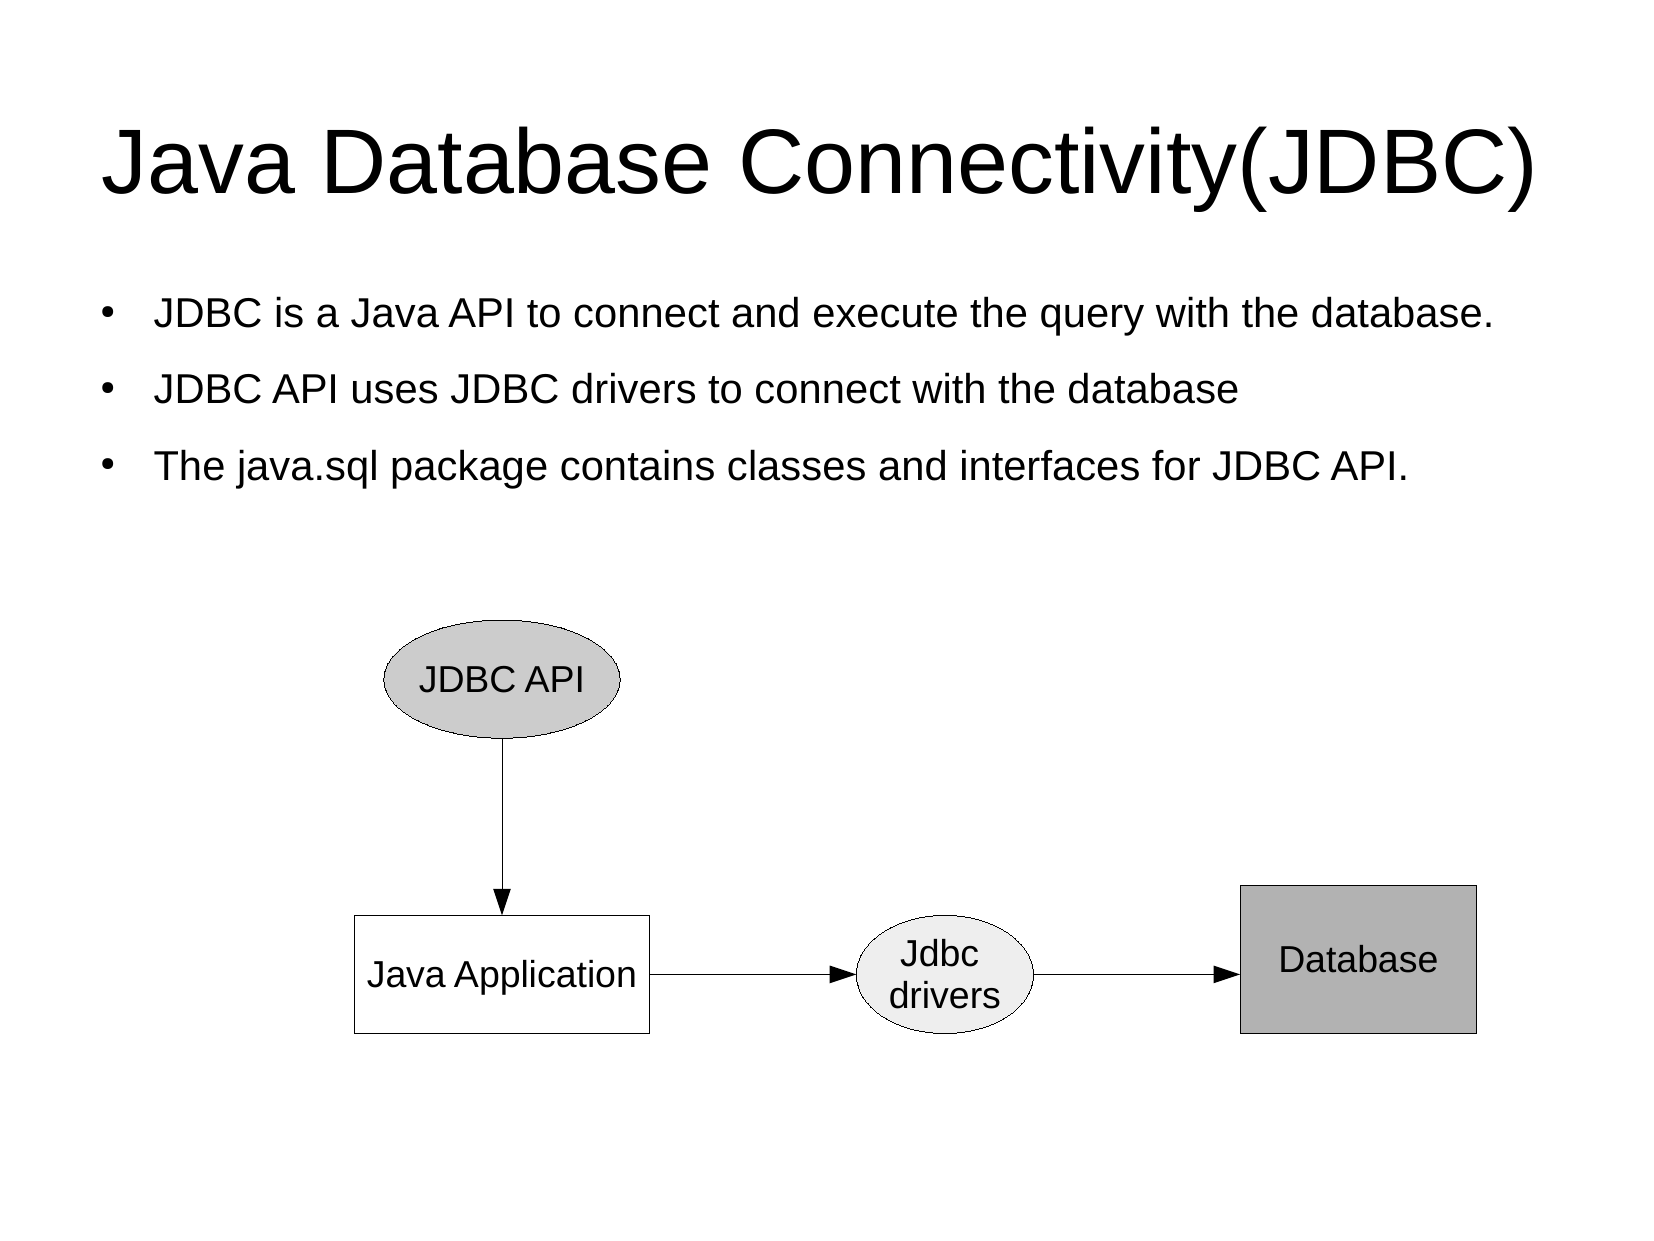

# Java Database Connectivity(JDBC)
JDBC is a Java API to connect and execute the query with the database.
JDBC API uses JDBC drivers to connect with the database
The java.sql package contains classes and interfaces for JDBC API.
JDBC API
Database
Java Application
Jdbc
drivers